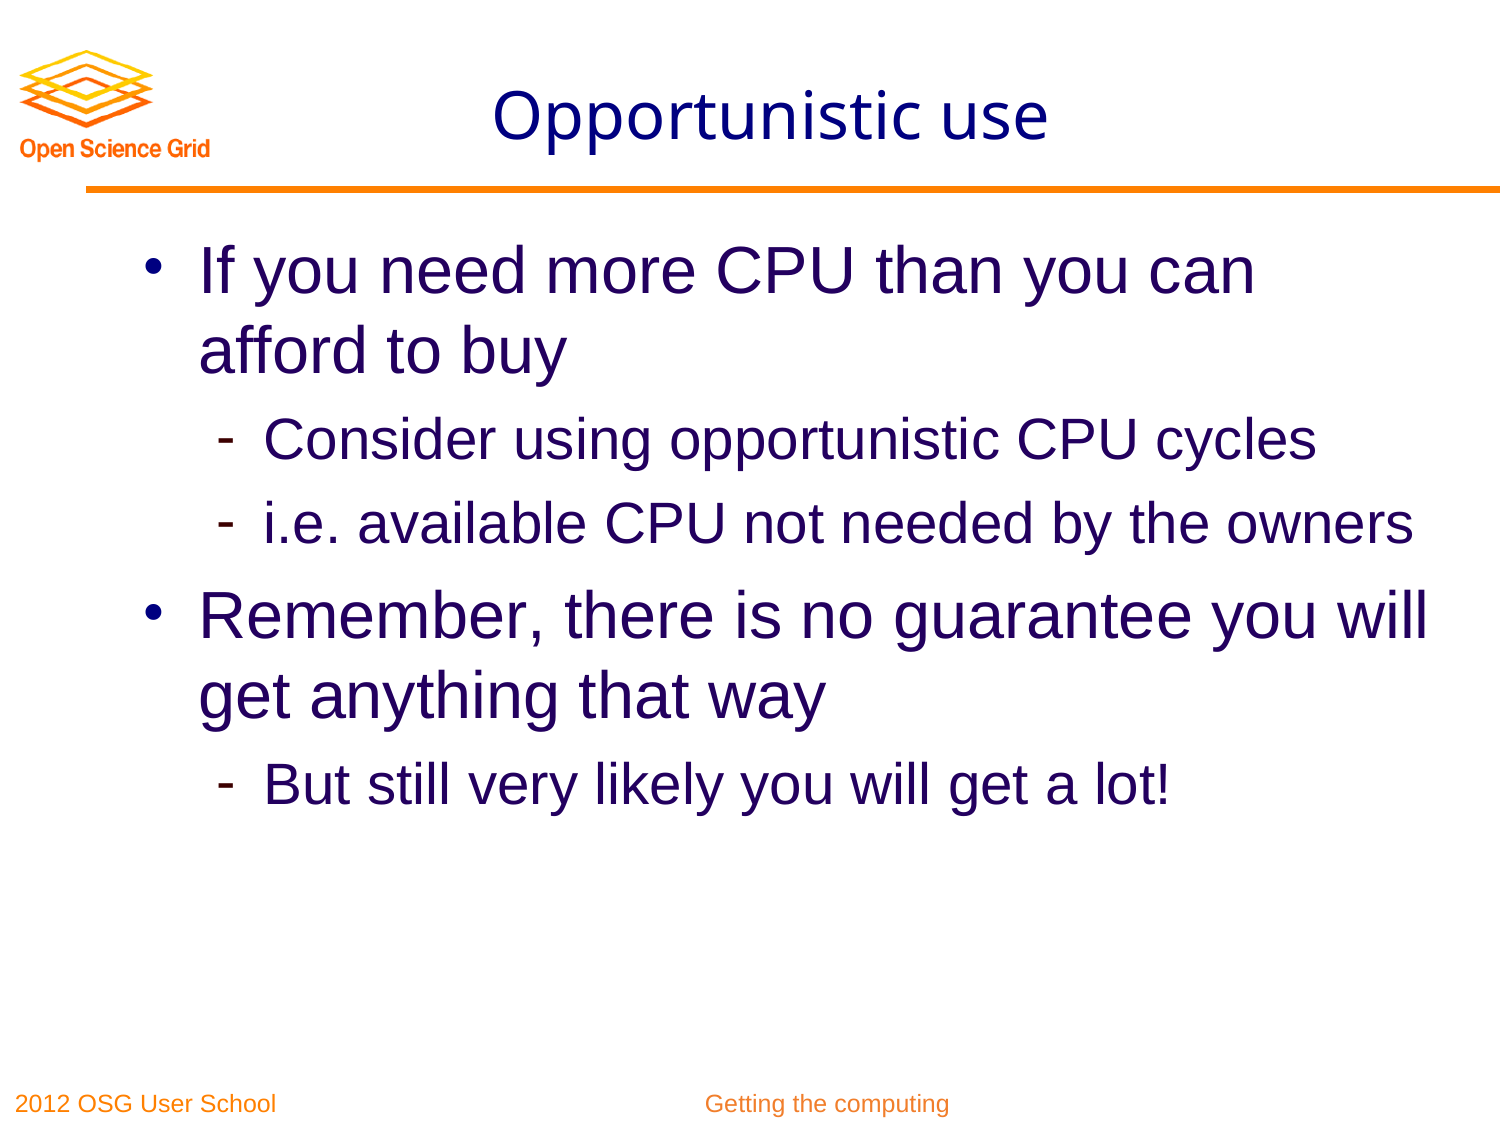

# Opportunistic use
If you need more CPU than you can afford to buy
Consider using opportunistic CPU cycles
i.e. available CPU not needed by the owners
Remember, there is no guarantee you will get anything that way
But still very likely you will get a lot!